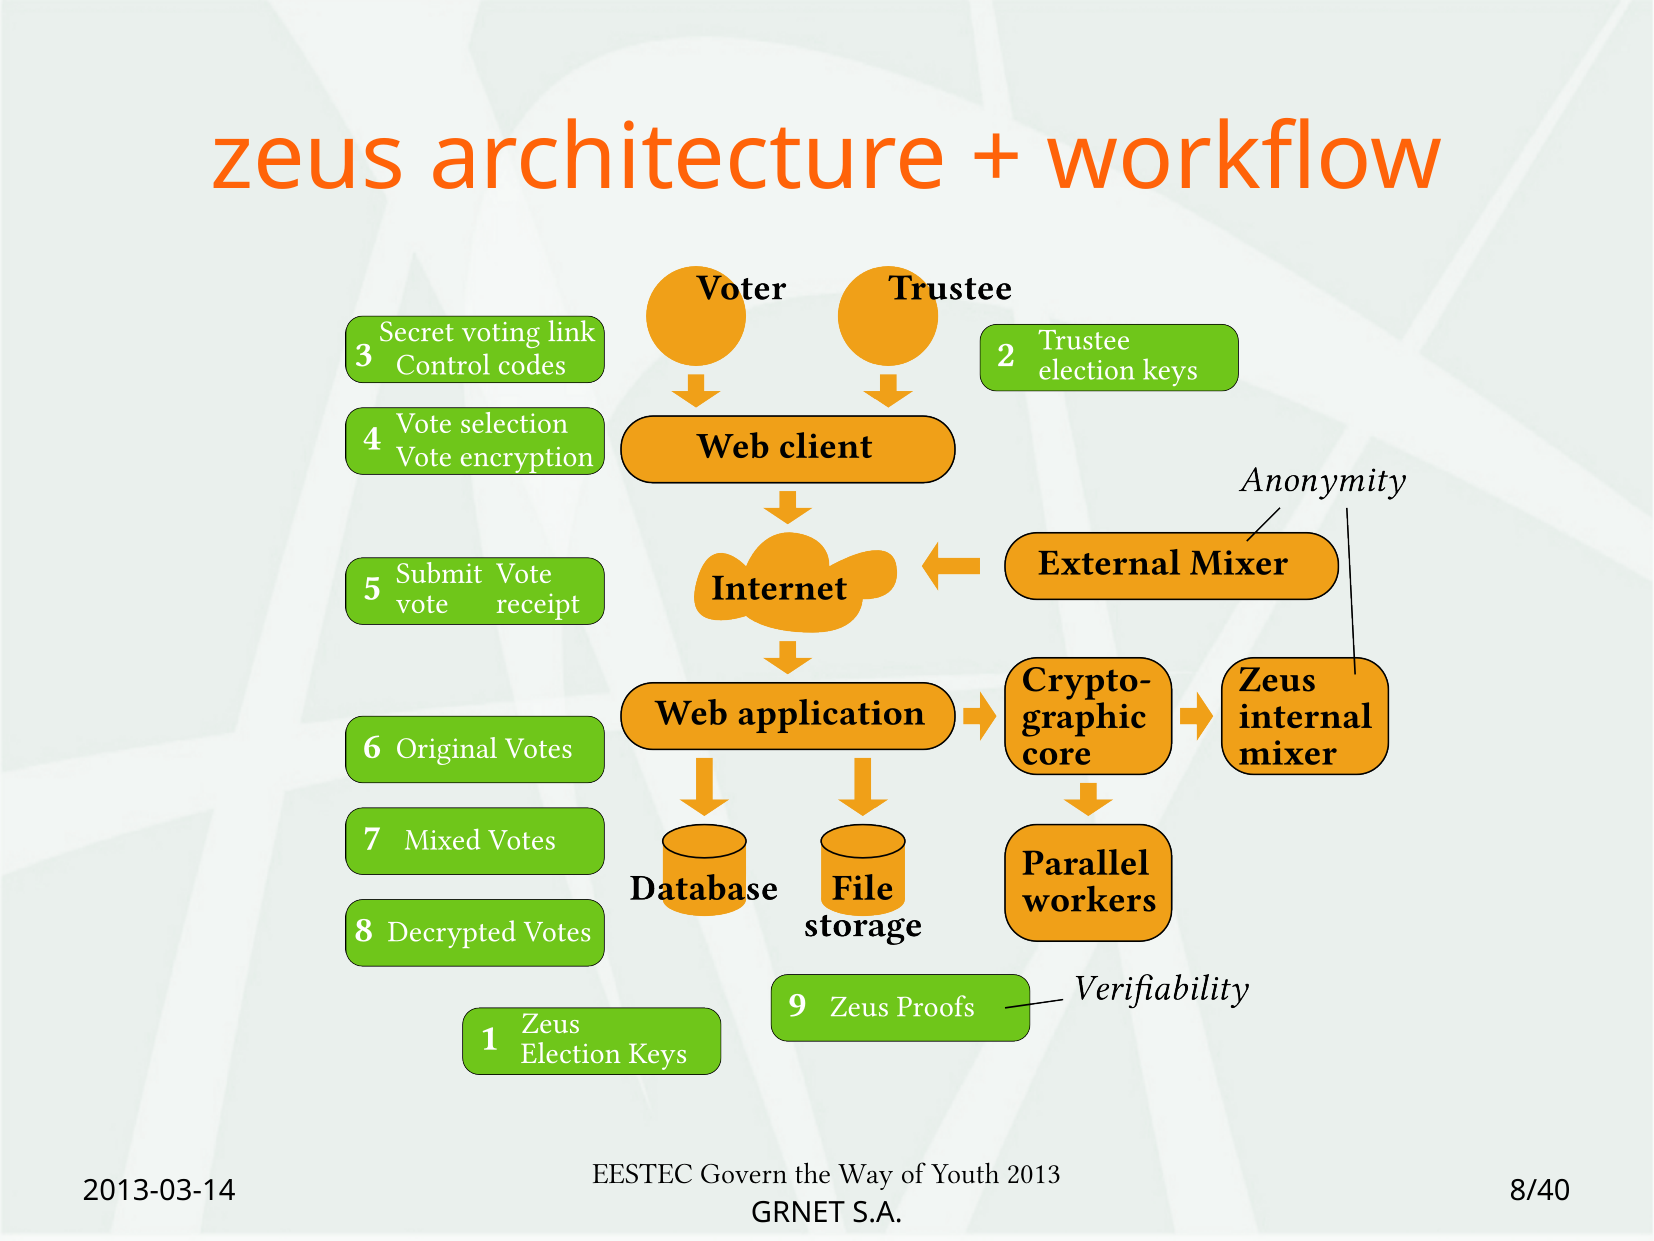

# zeus architecture + workflow
GRNET S.A.
2013-03-14
8